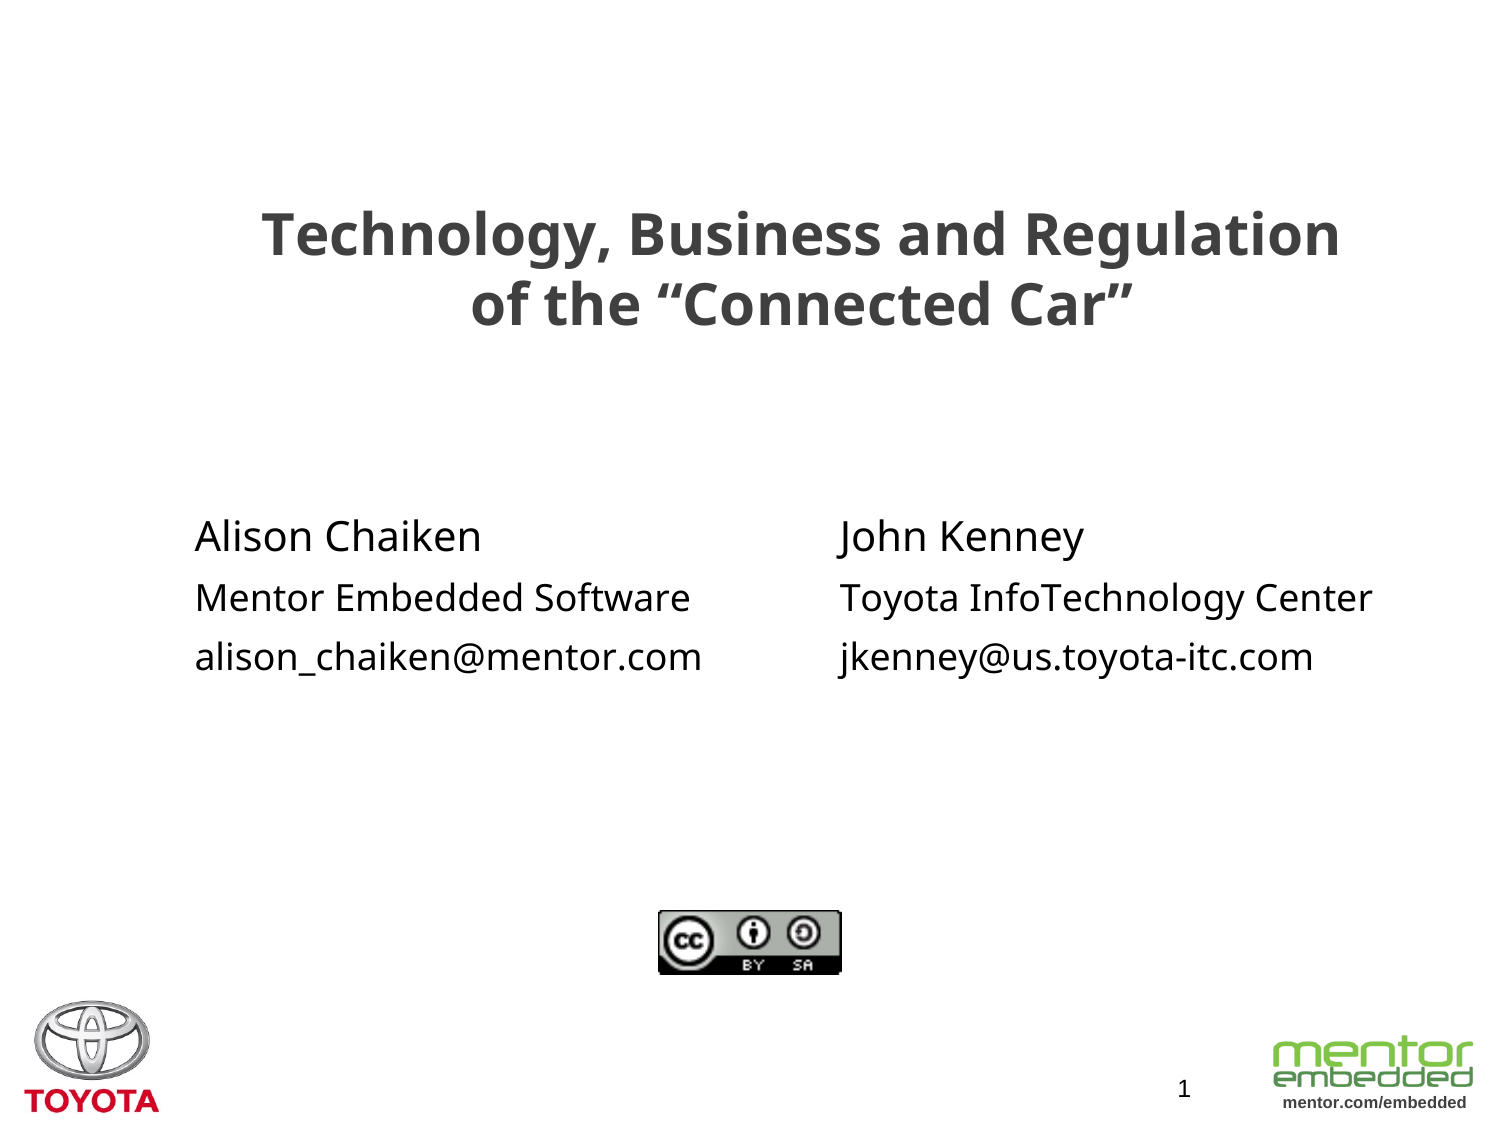

Technology, Business and Regulation
of the “Connected Car”
Alison Chaiken
Mentor Embedded Software
alison_chaiken@mentor.com
John Kenney
Toyota InfoTechnology Center
jkenney@us.toyota-itc.com‎